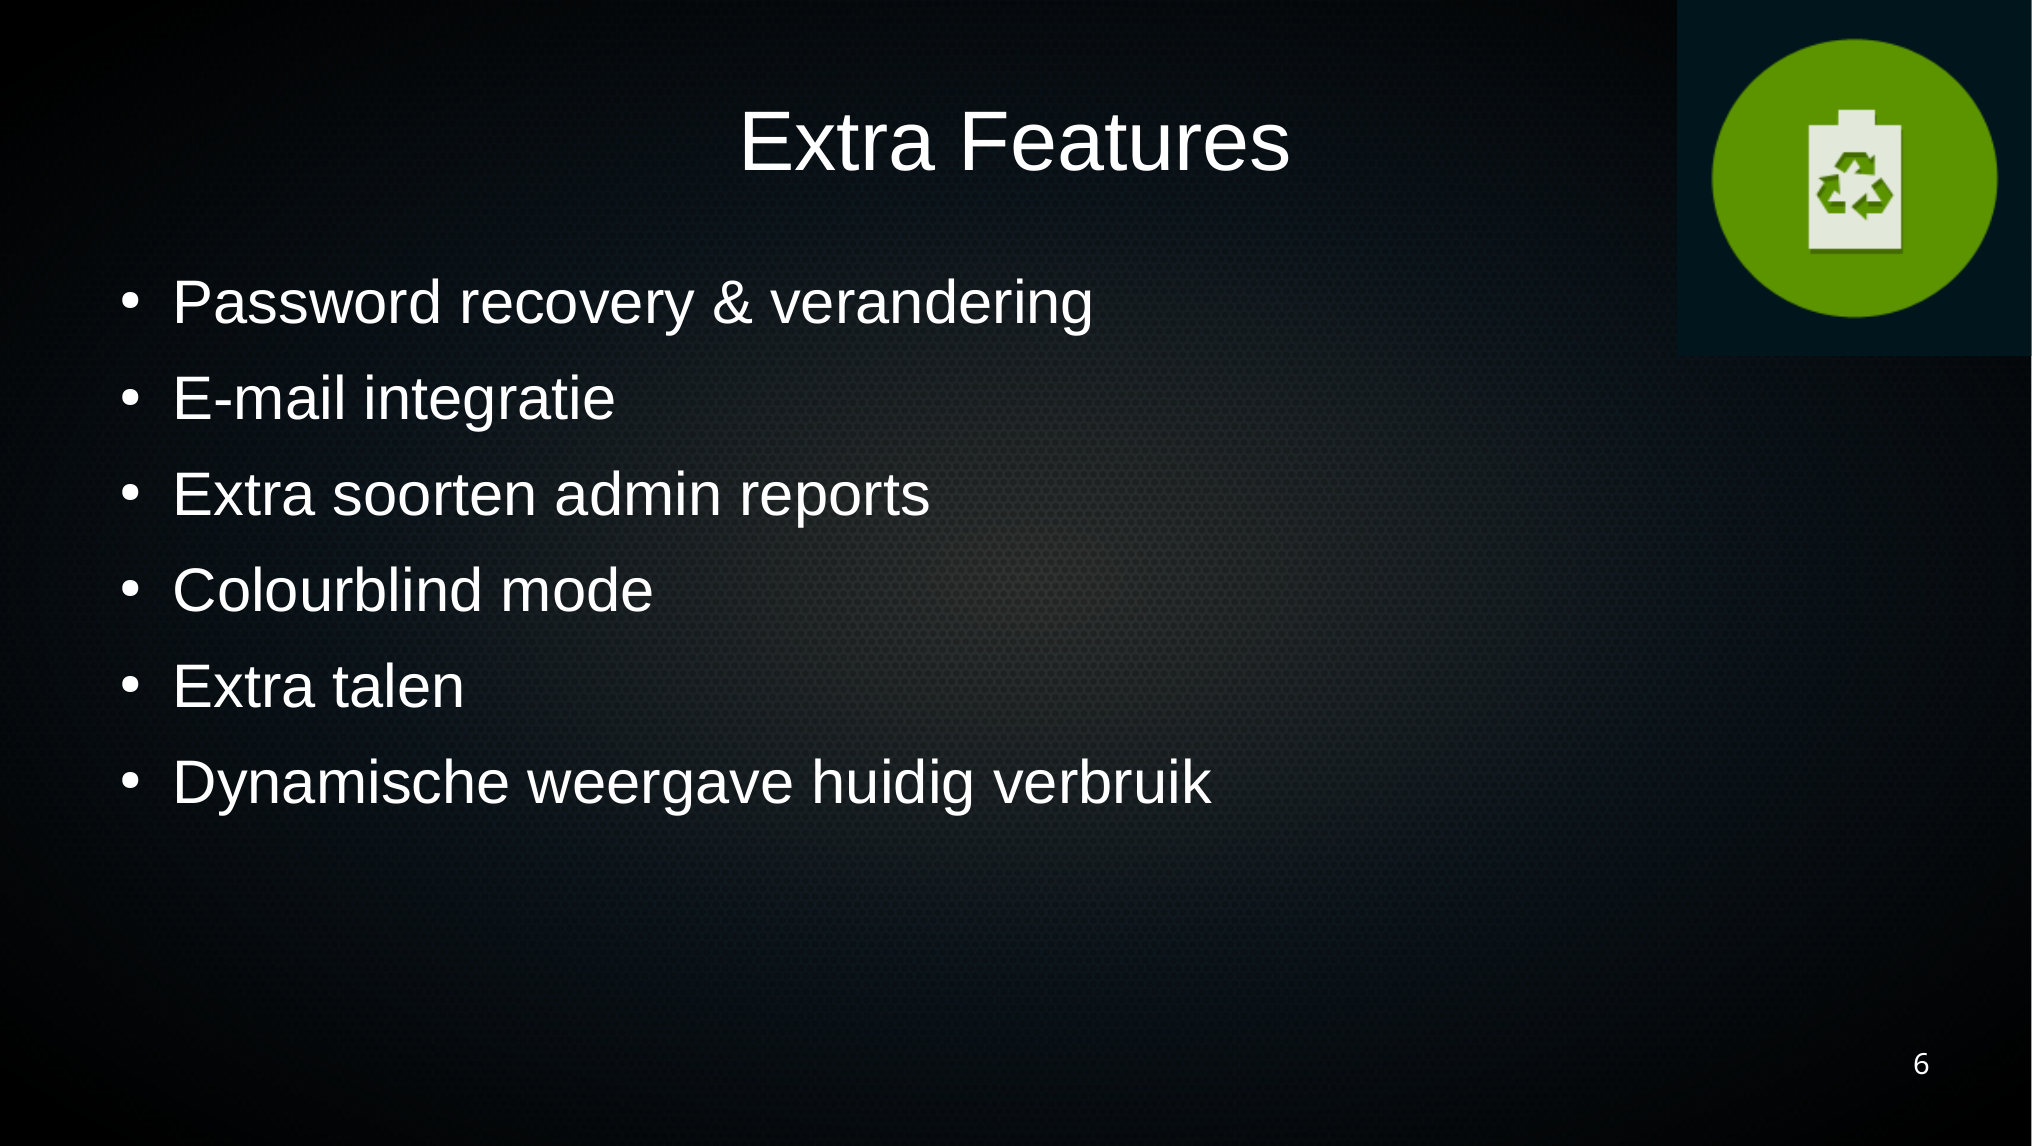

# Extra Features
Password recovery & verandering
E-mail integratie
Extra soorten admin reports
Colourblind mode
Extra talen
Dynamische weergave huidig verbruik
6